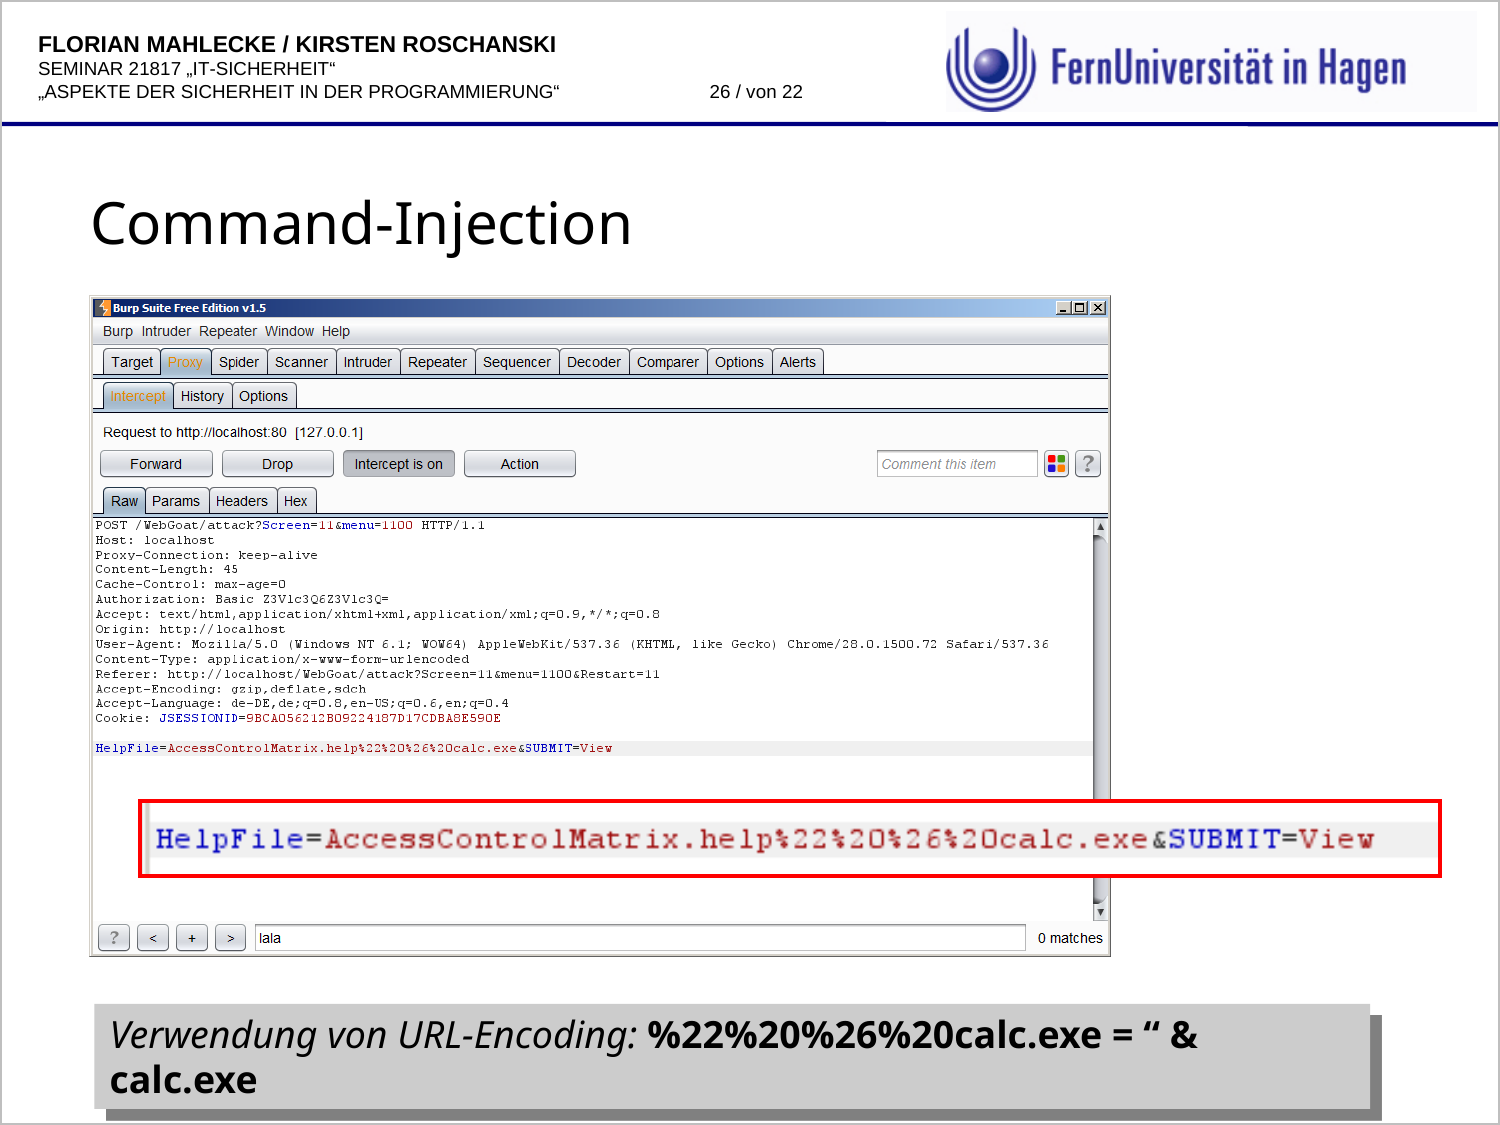

# Command-Injection
Verwendung von URL-Encoding: %22%20%26%20calc.exe = “ & calc.exe